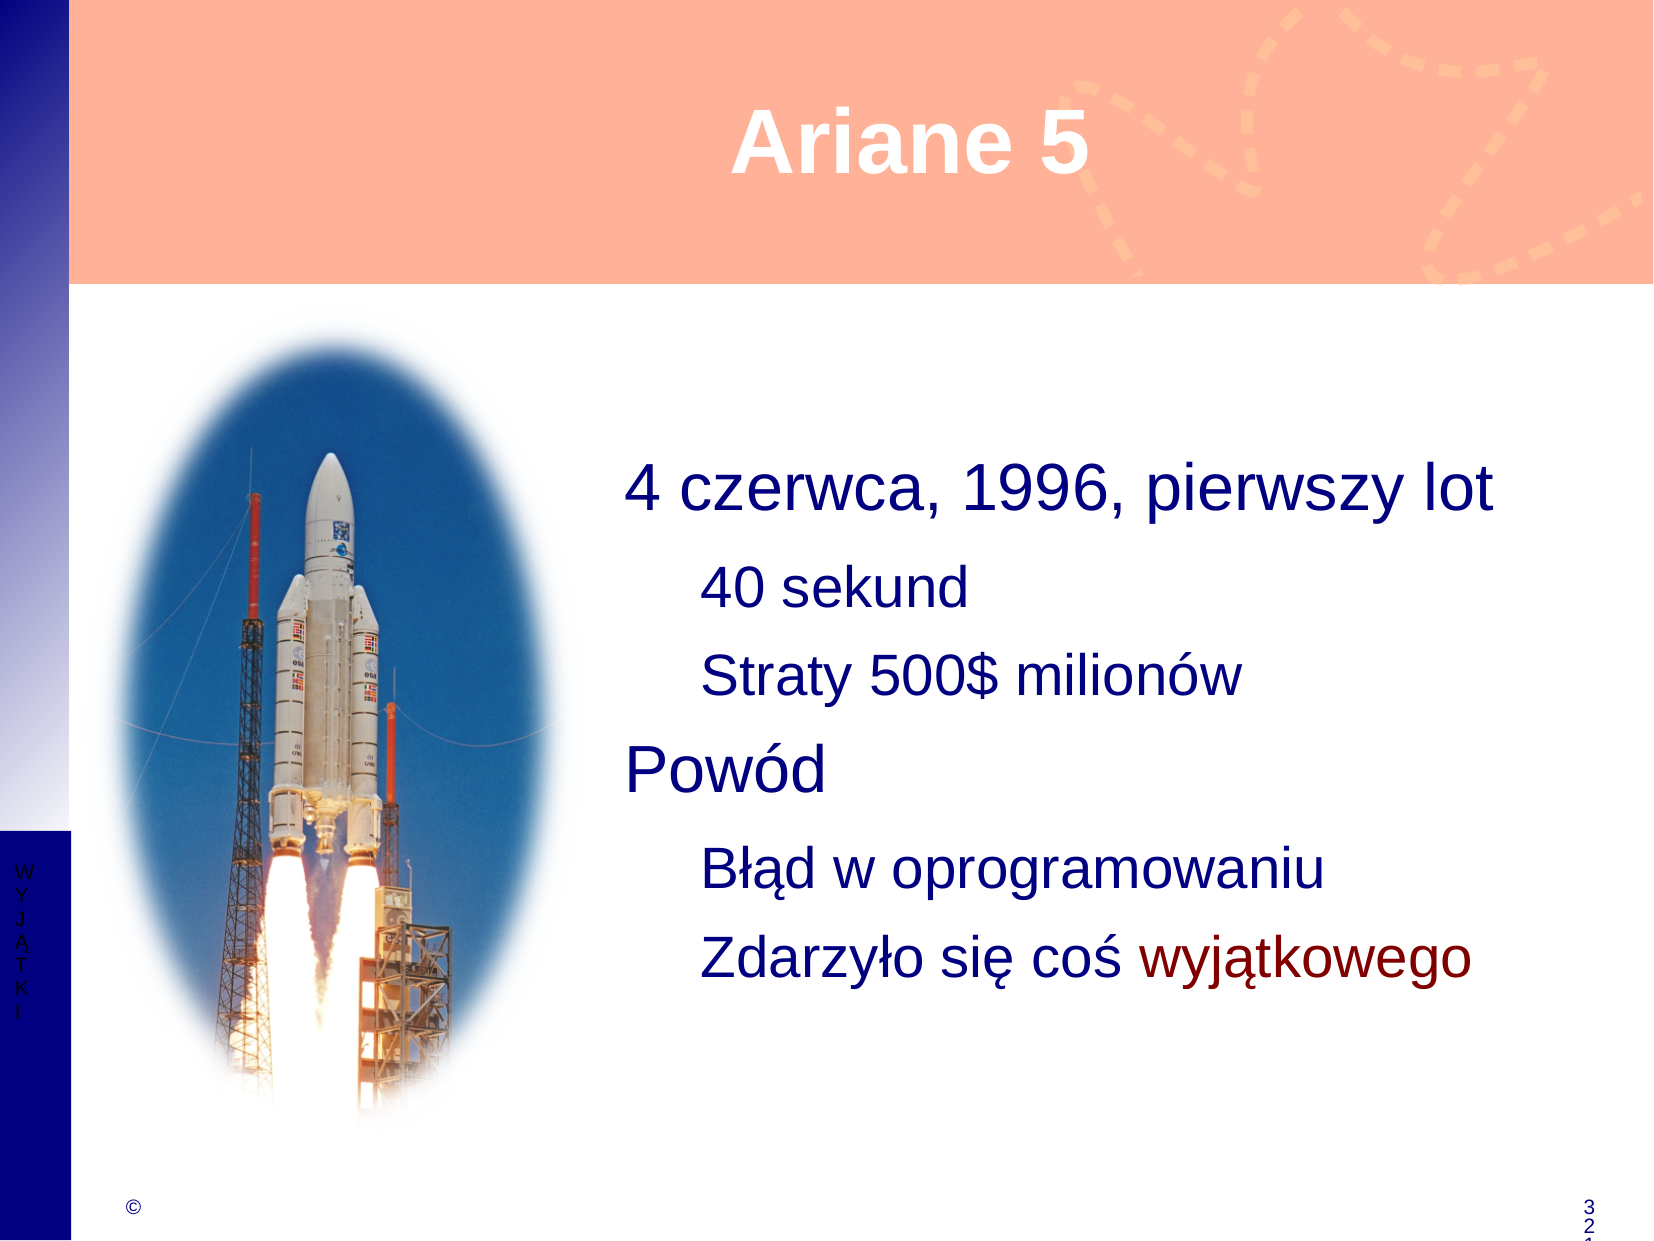

Ariane 5
# 4 czerwca, 1996, pierwszy lot
40 sekund
Straty 500$ milionów
Powód
Błąd w oprogramowaniu
Zdarzyło się coś wyjątkowego
W
Y
J
Ą
T
K
I